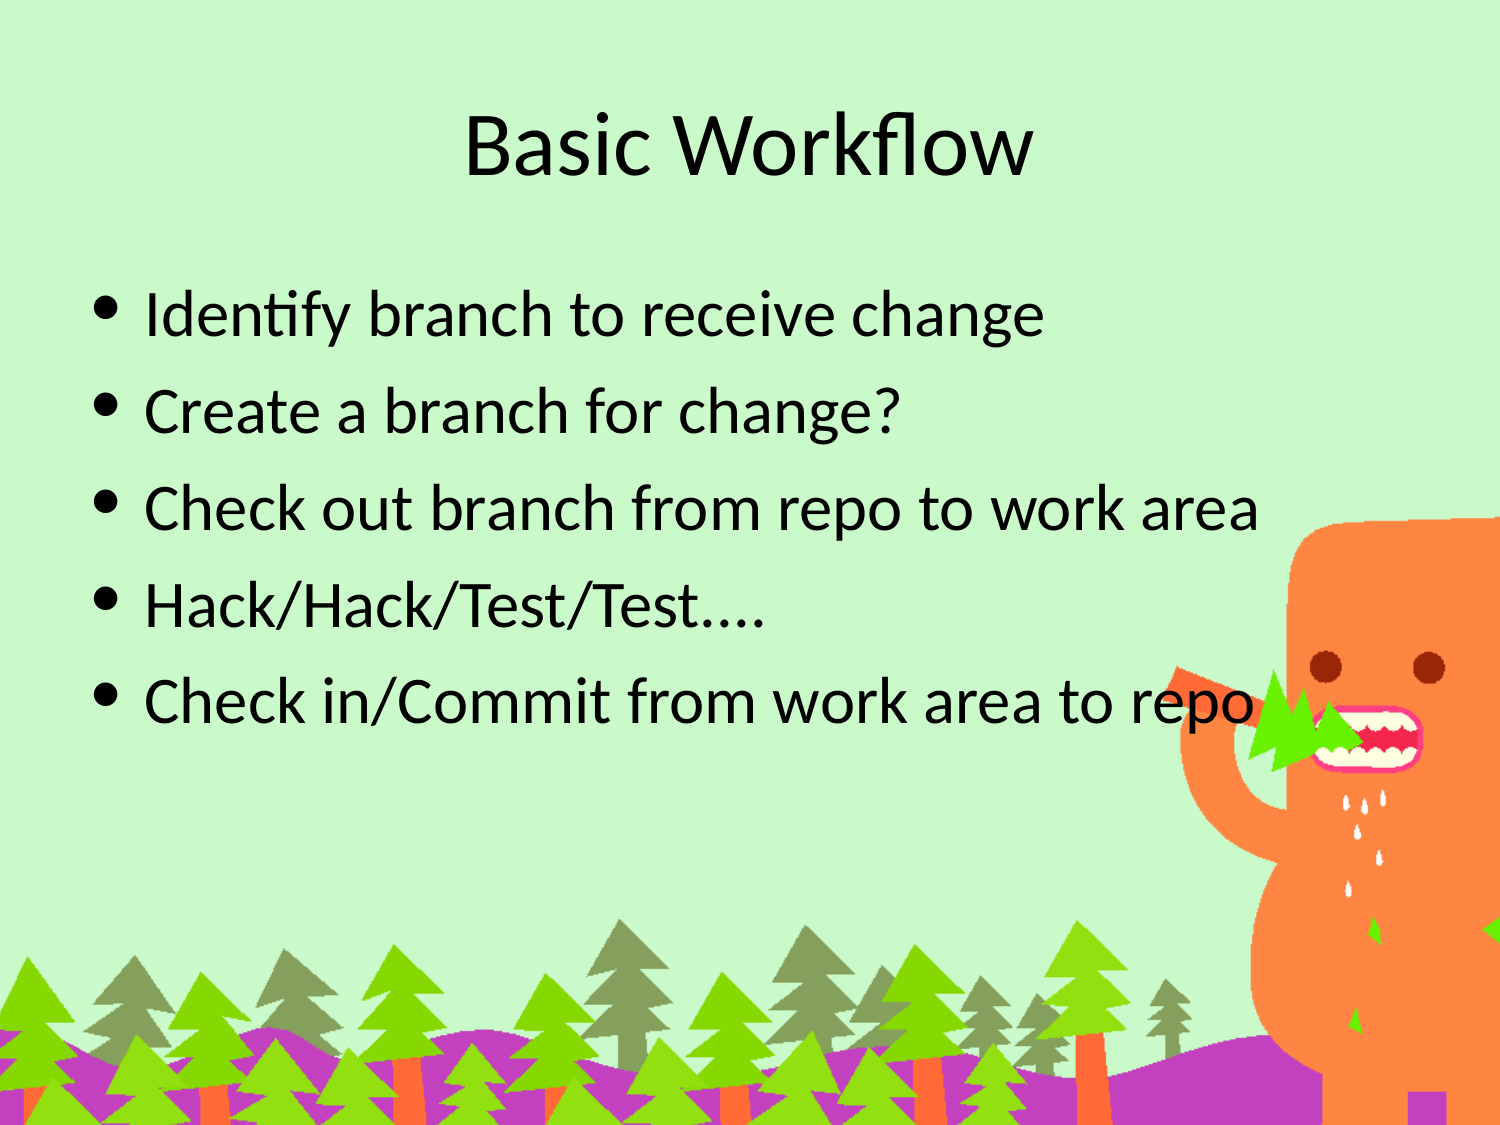

# Basic Workflow
Identify branch to receive change
Create a branch for change?
Check out branch from repo to work area
Hack/Hack/Test/Test....
Check in/Commit from work area to repo